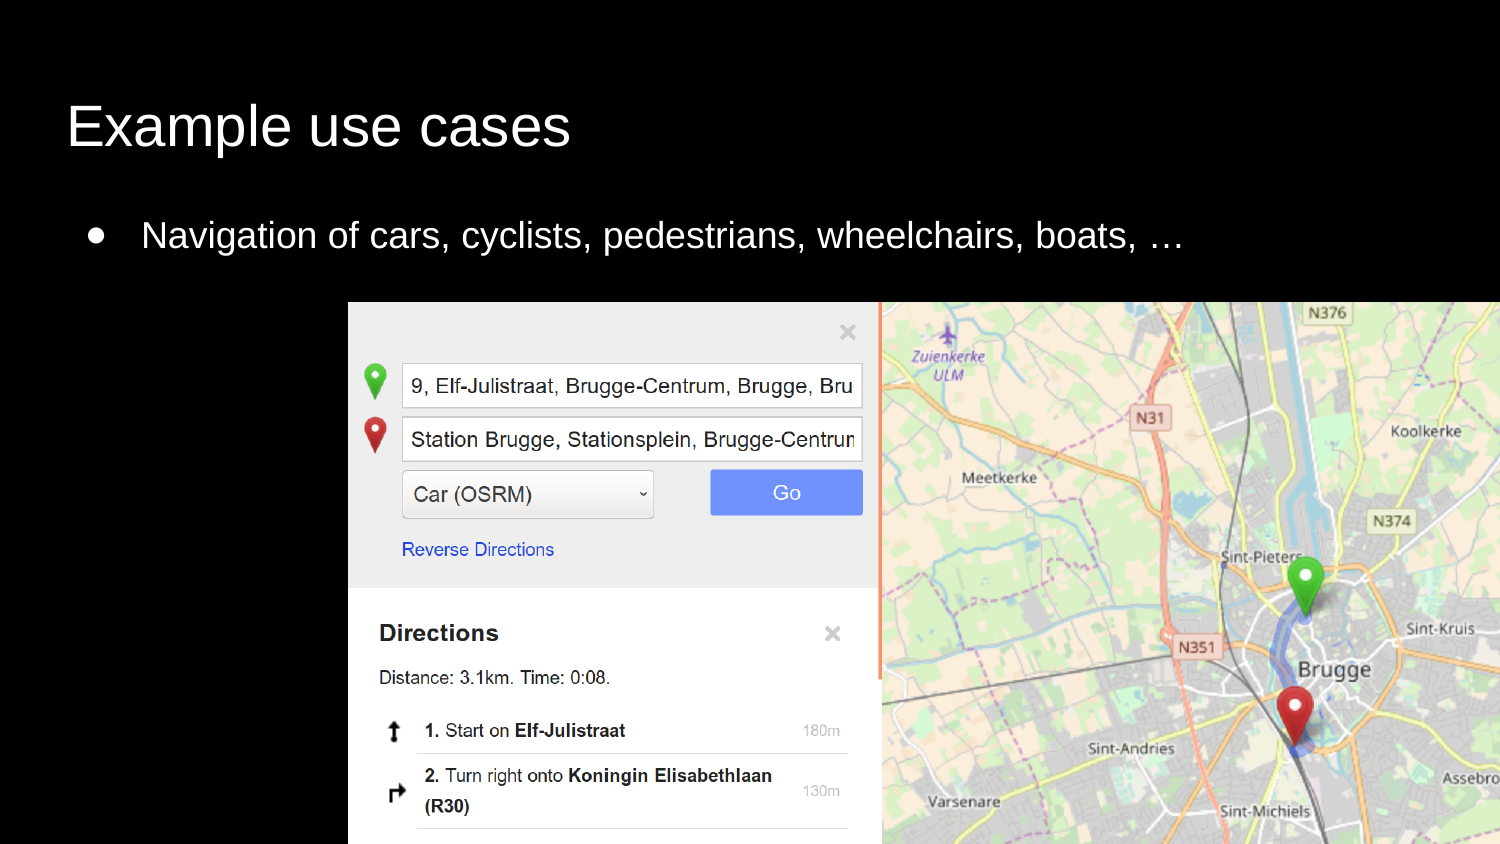

# Example use cases
Navigation of cars, cyclists, pedestrians, wheelchairs, boats, …